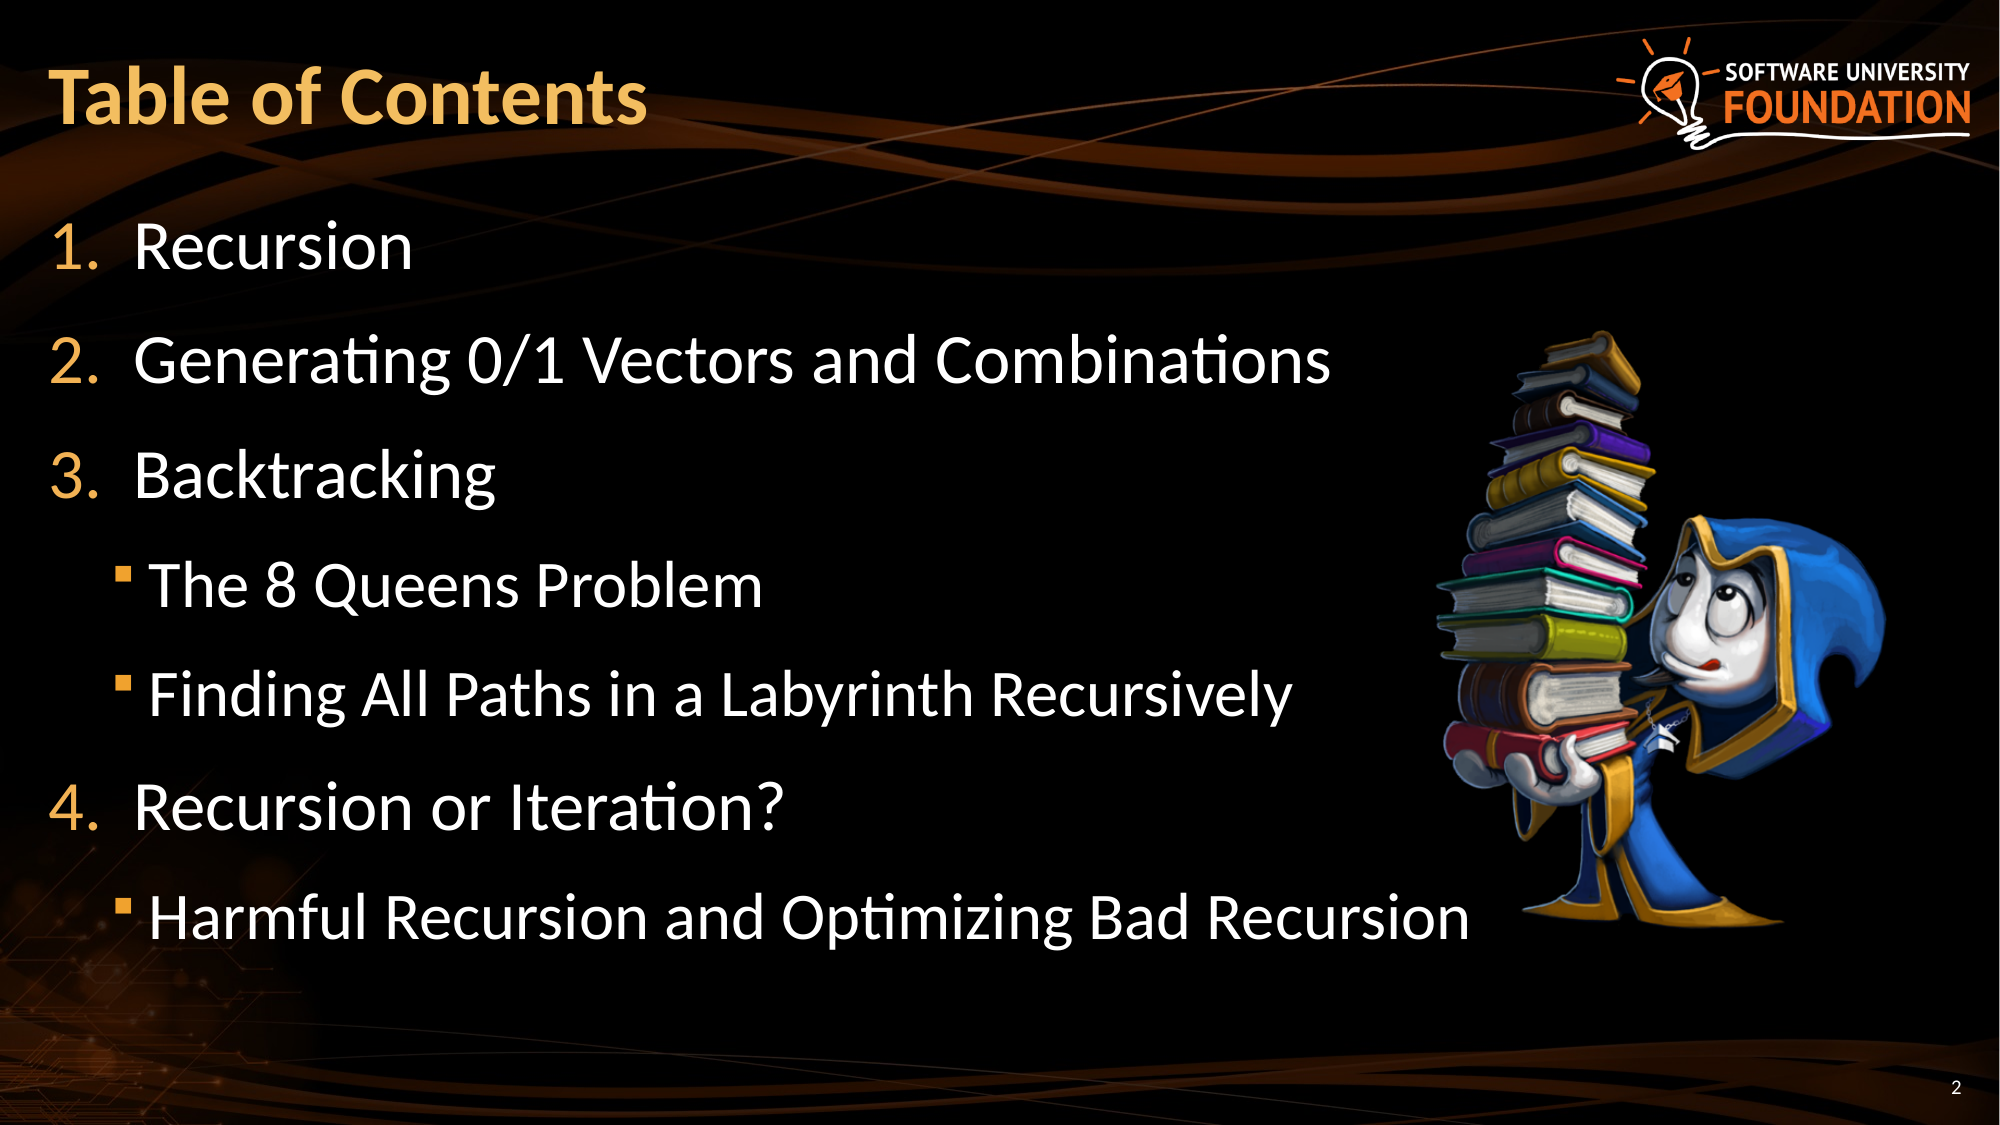

Table of Contents
# Recursion
Generating 0/1 Vectors and Combinations
Backtracking
The 8 Queens Problem
Finding All Paths in a Labyrinth Recursively
Recursion or Iteration?
Harmful Recursion and Optimizing Bad Recursion